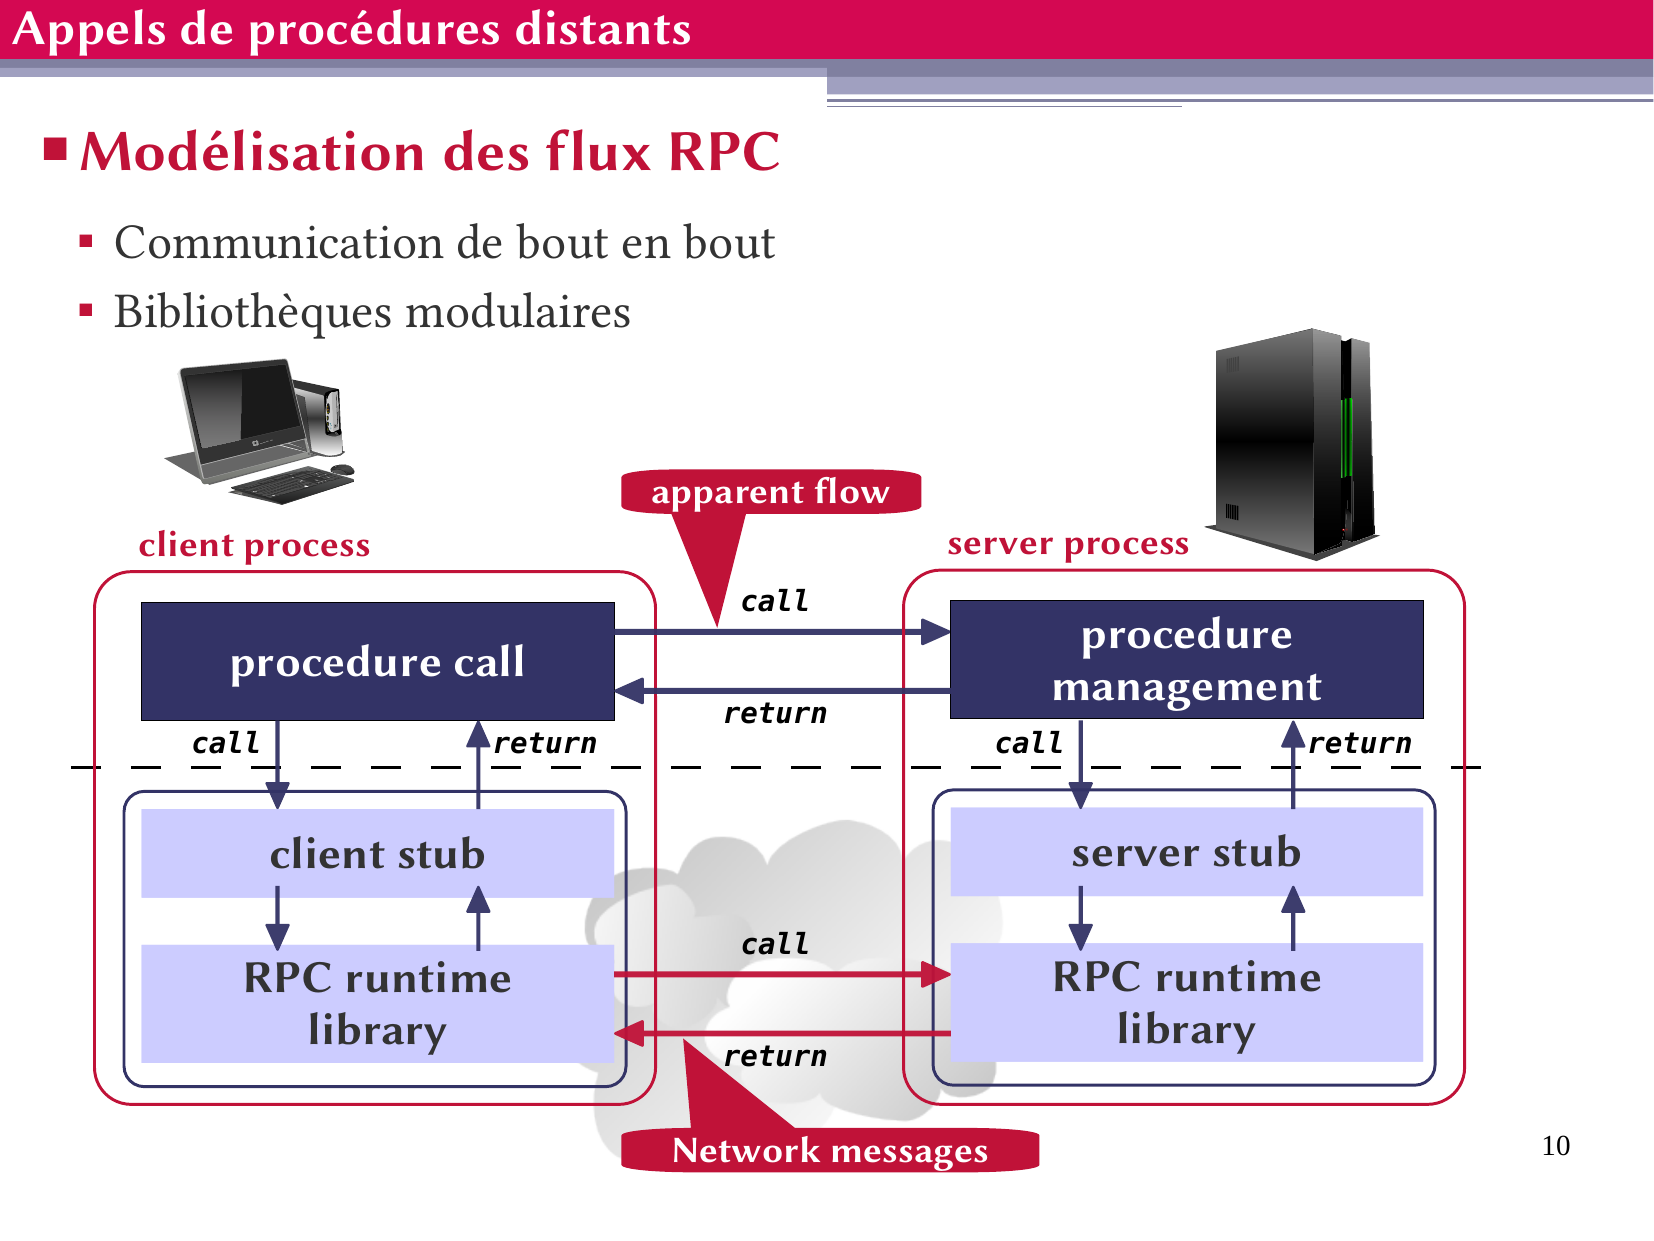

# Appels de procédures distants
Modélisation des flux RPC
Communication de bout en bout
Bibliothèques modulaires
apparent flow
server process
client process
call
procedure management
procedure call
return
call
call
return
return
server stub
client stub
call
RPC runtime
library
RPC runtime
library
return
Network messages
10